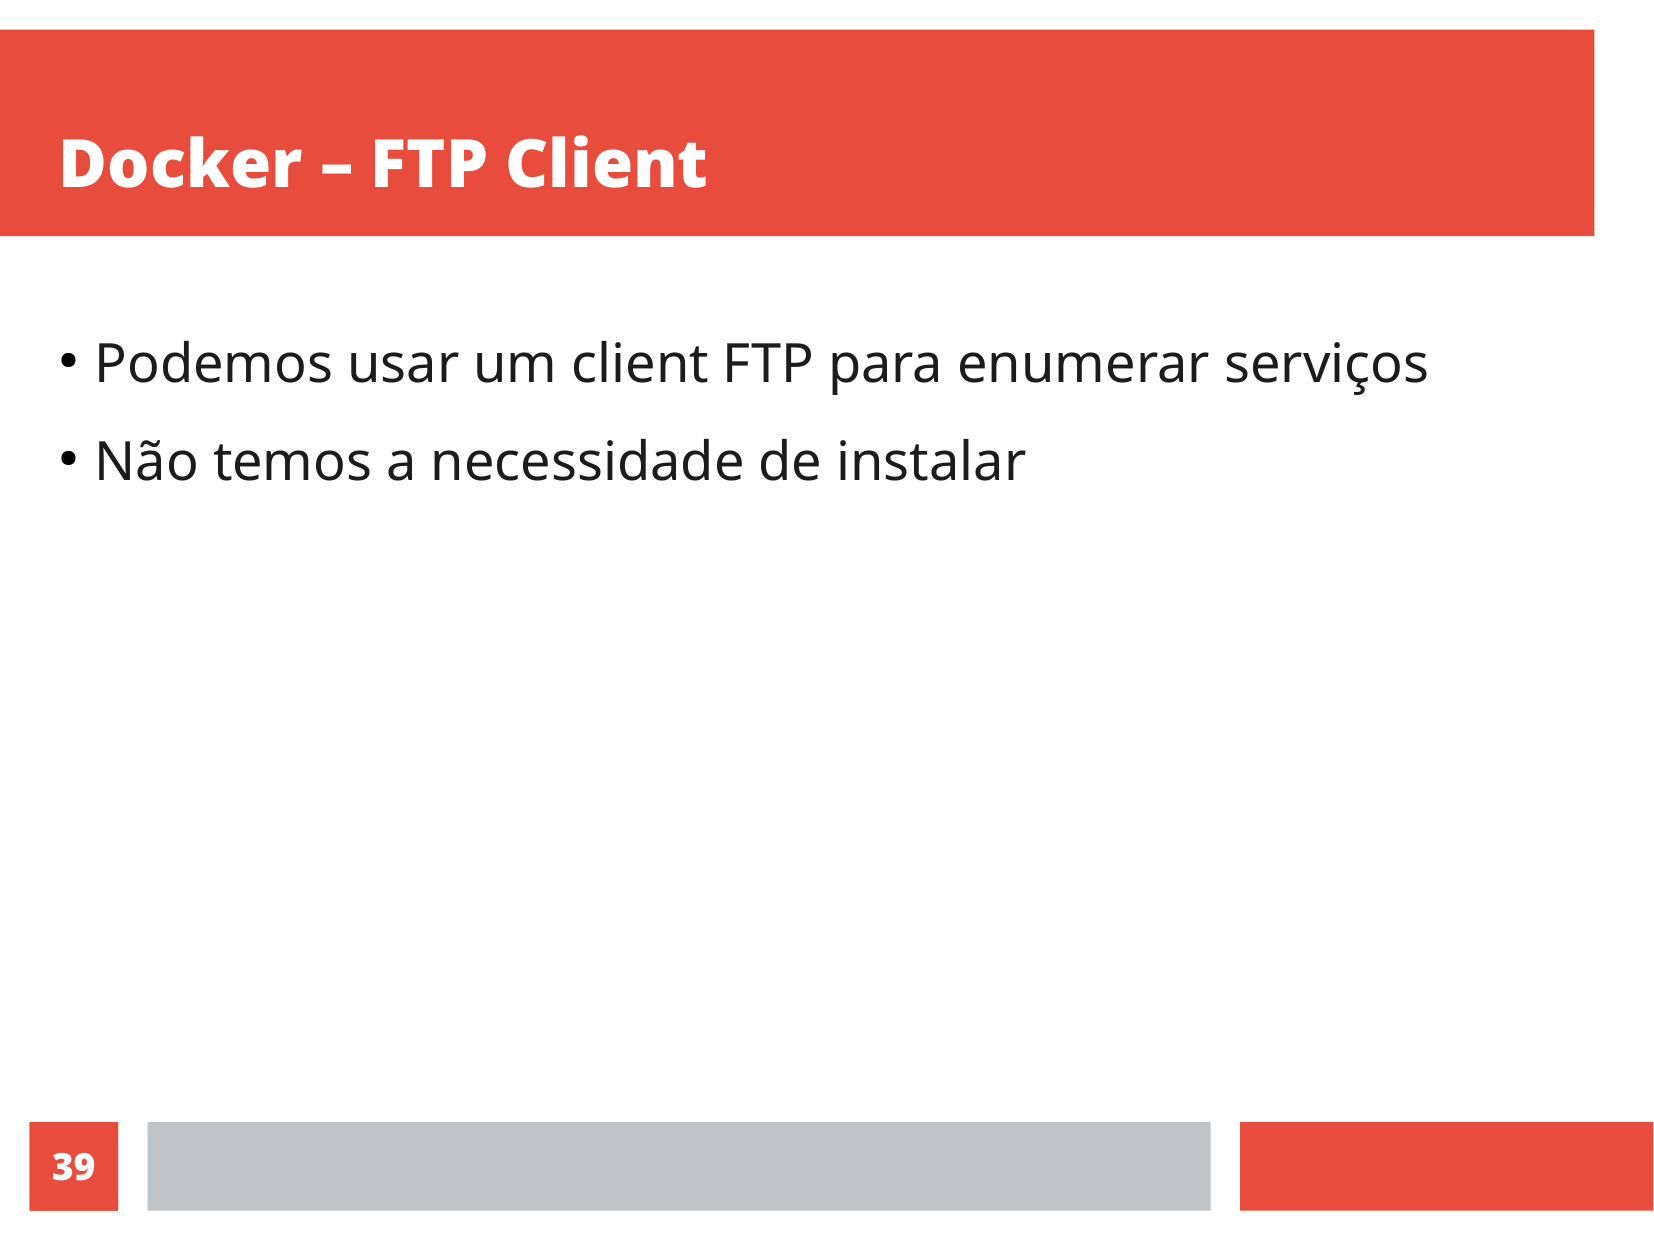

# Docker – FTP Client
Podemos usar um client FTP para enumerar serviços
Não temos a necessidade de instalar
39